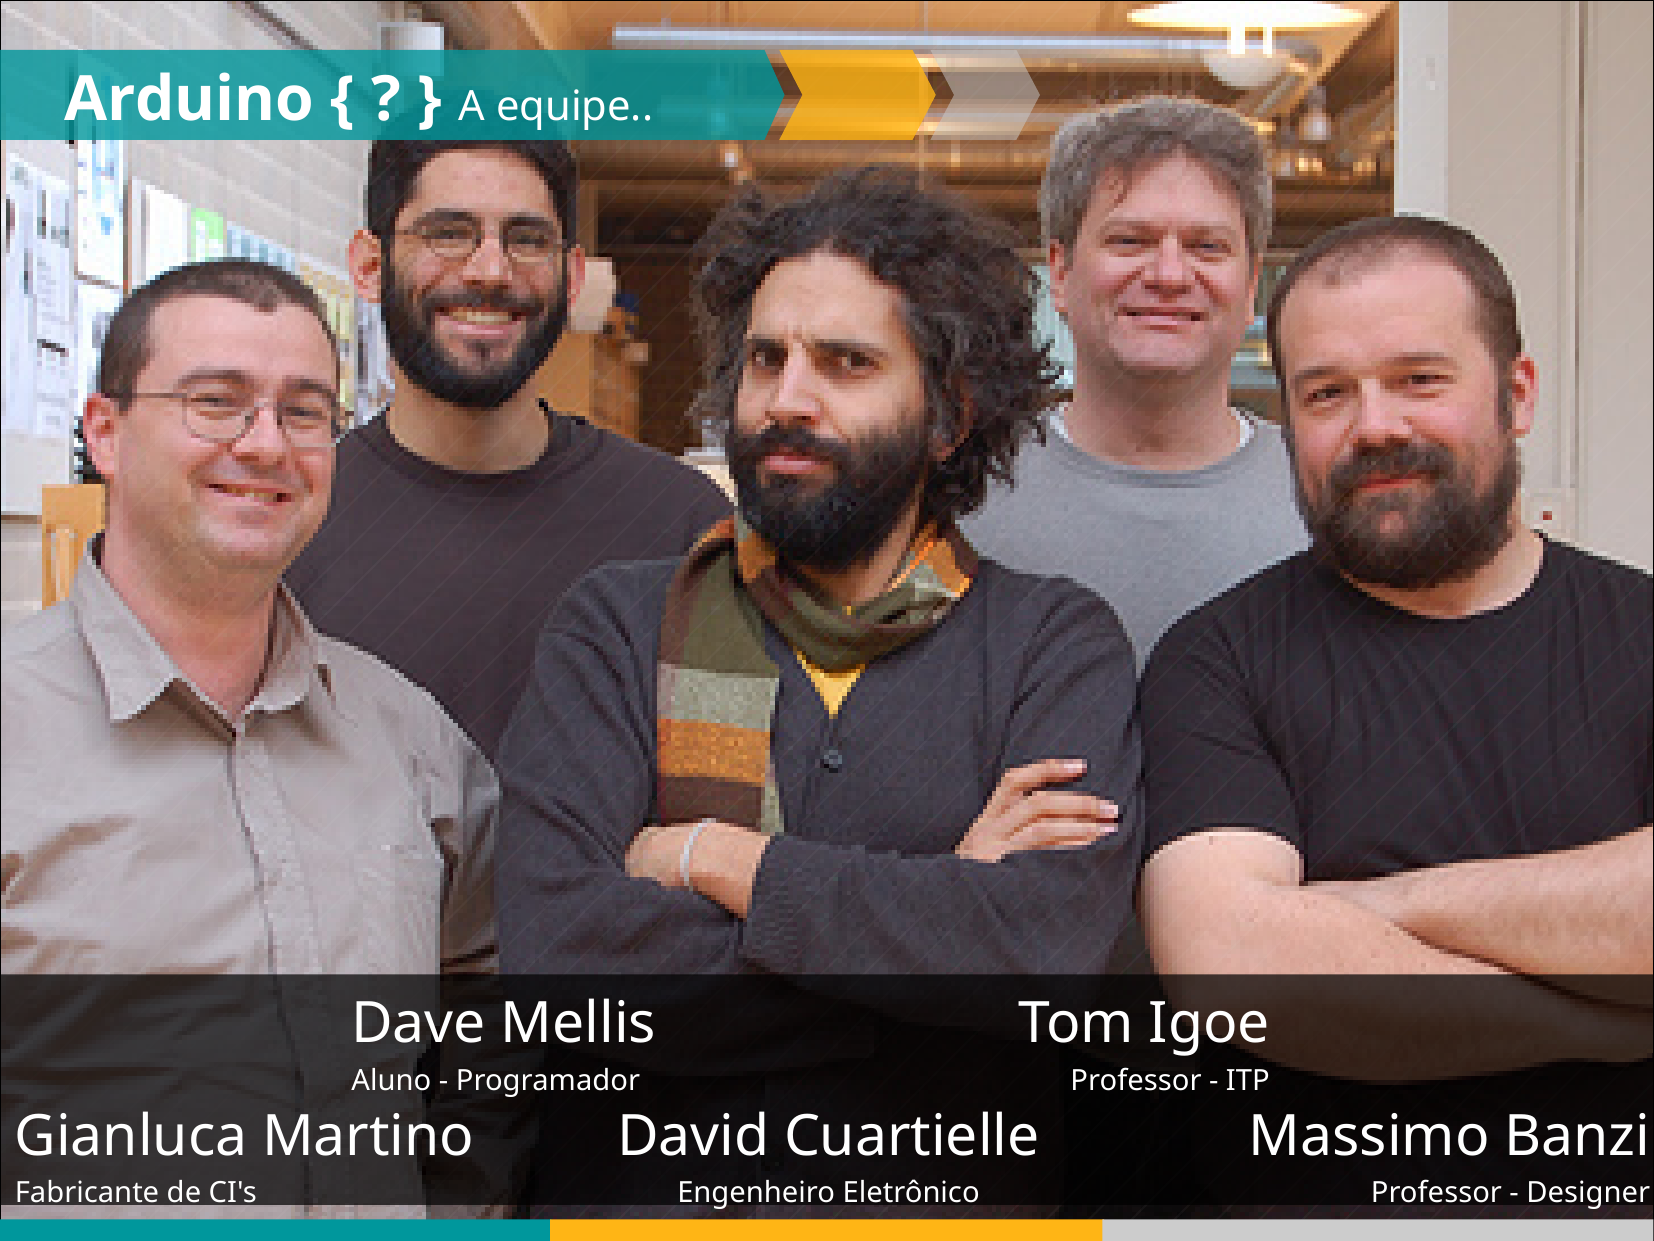

Arduino { ? } A equipe..
Dave Mellis
Aluno - Programador
Tom Igoe
Professor - ITP
Gianluca Martino
Fabricante de CI's
David Cuartielle
Engenheiro Eletrônico
Massimo Banzi
Professor - Designer